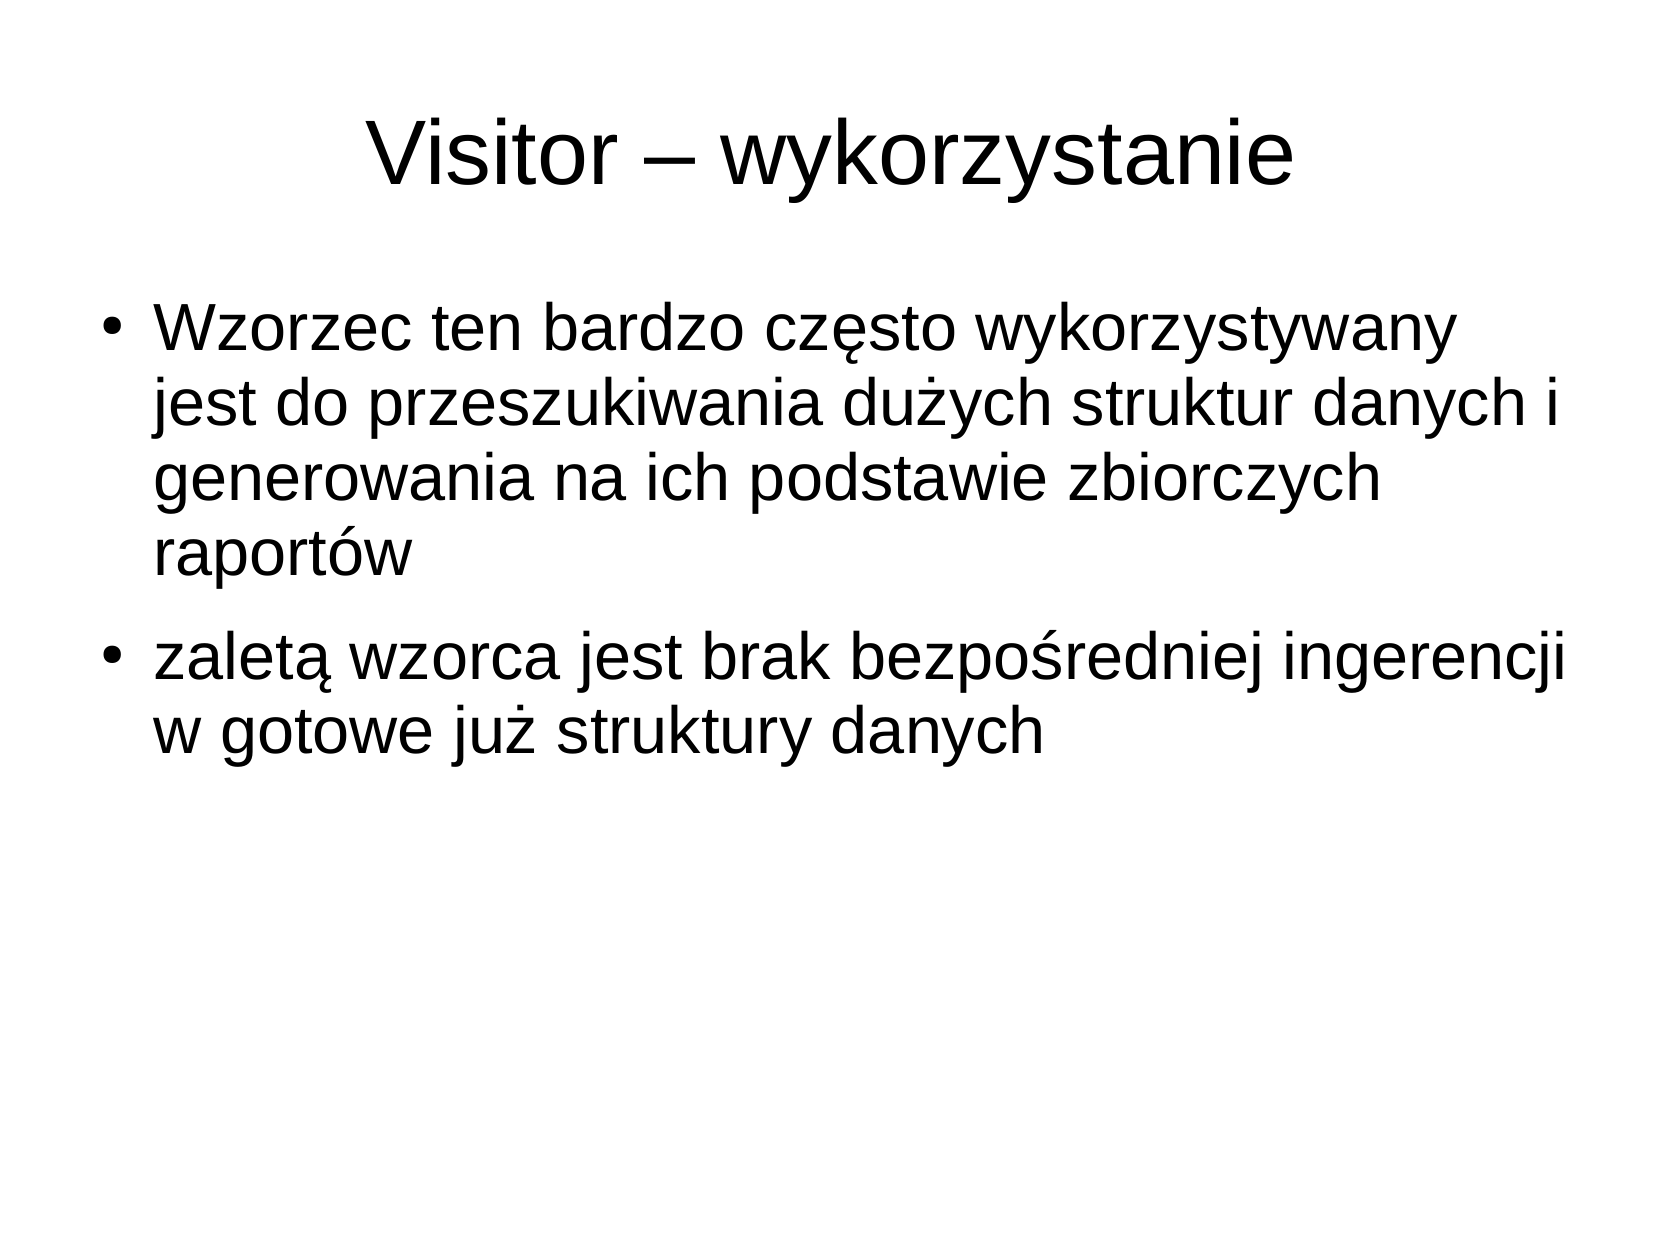

# Visitor – wykorzystanie
Wzorzec ten bardzo często wykorzystywany jest do przeszukiwania dużych struktur danych i generowania na ich podstawie zbiorczych raportów
zaletą wzorca jest brak bezpośredniej ingerencji w gotowe już struktury danych